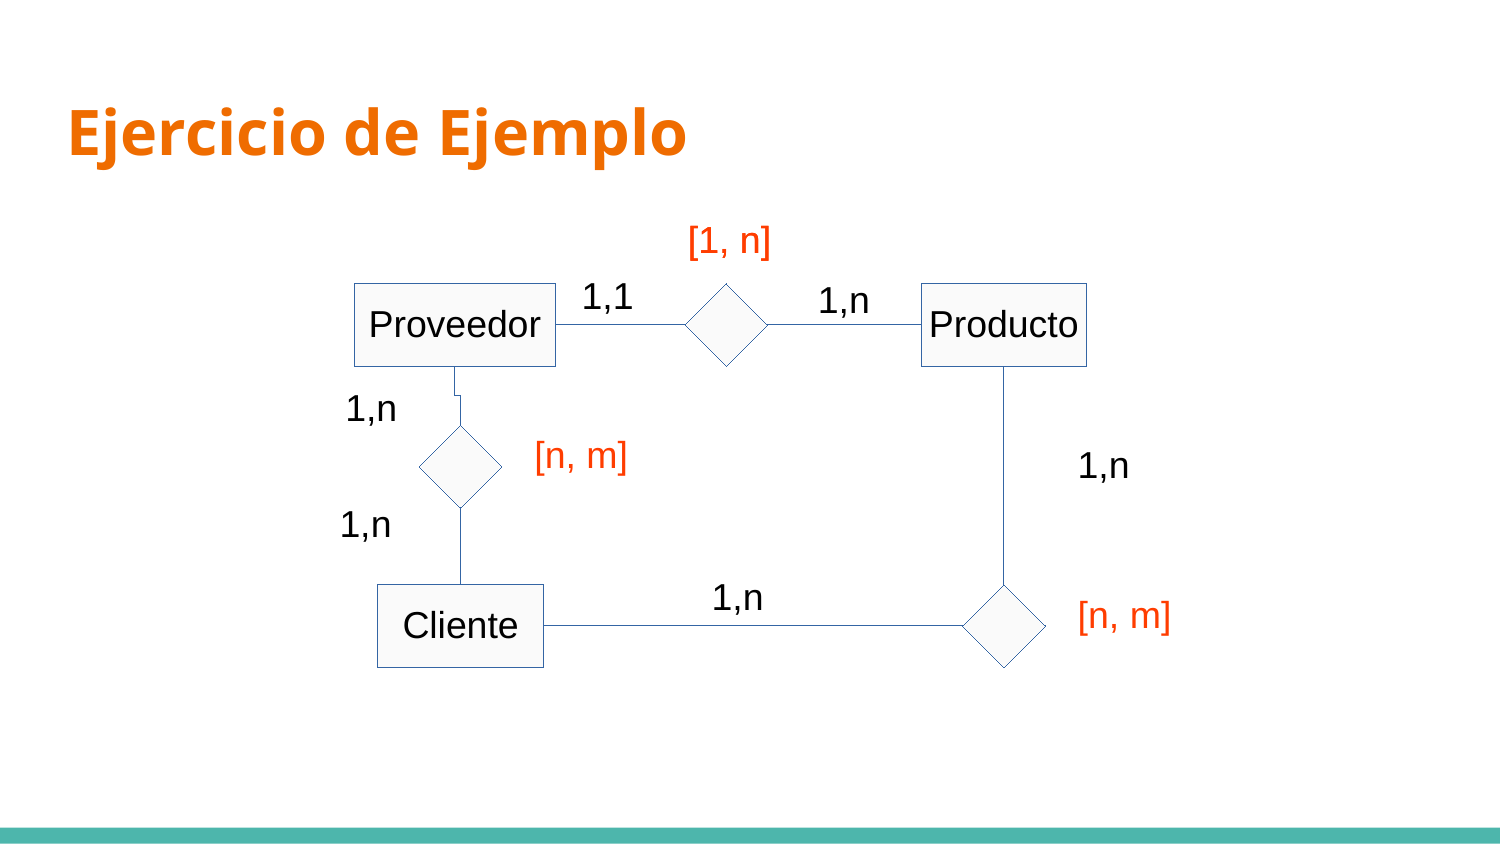

# Ejercicio de Ejemplo
[1, n]
[1, n]
1,1
1,n
Proveedor
Producto
1,n
[n, m]
1,n
1,n
1,n
Cliente
[n, m]